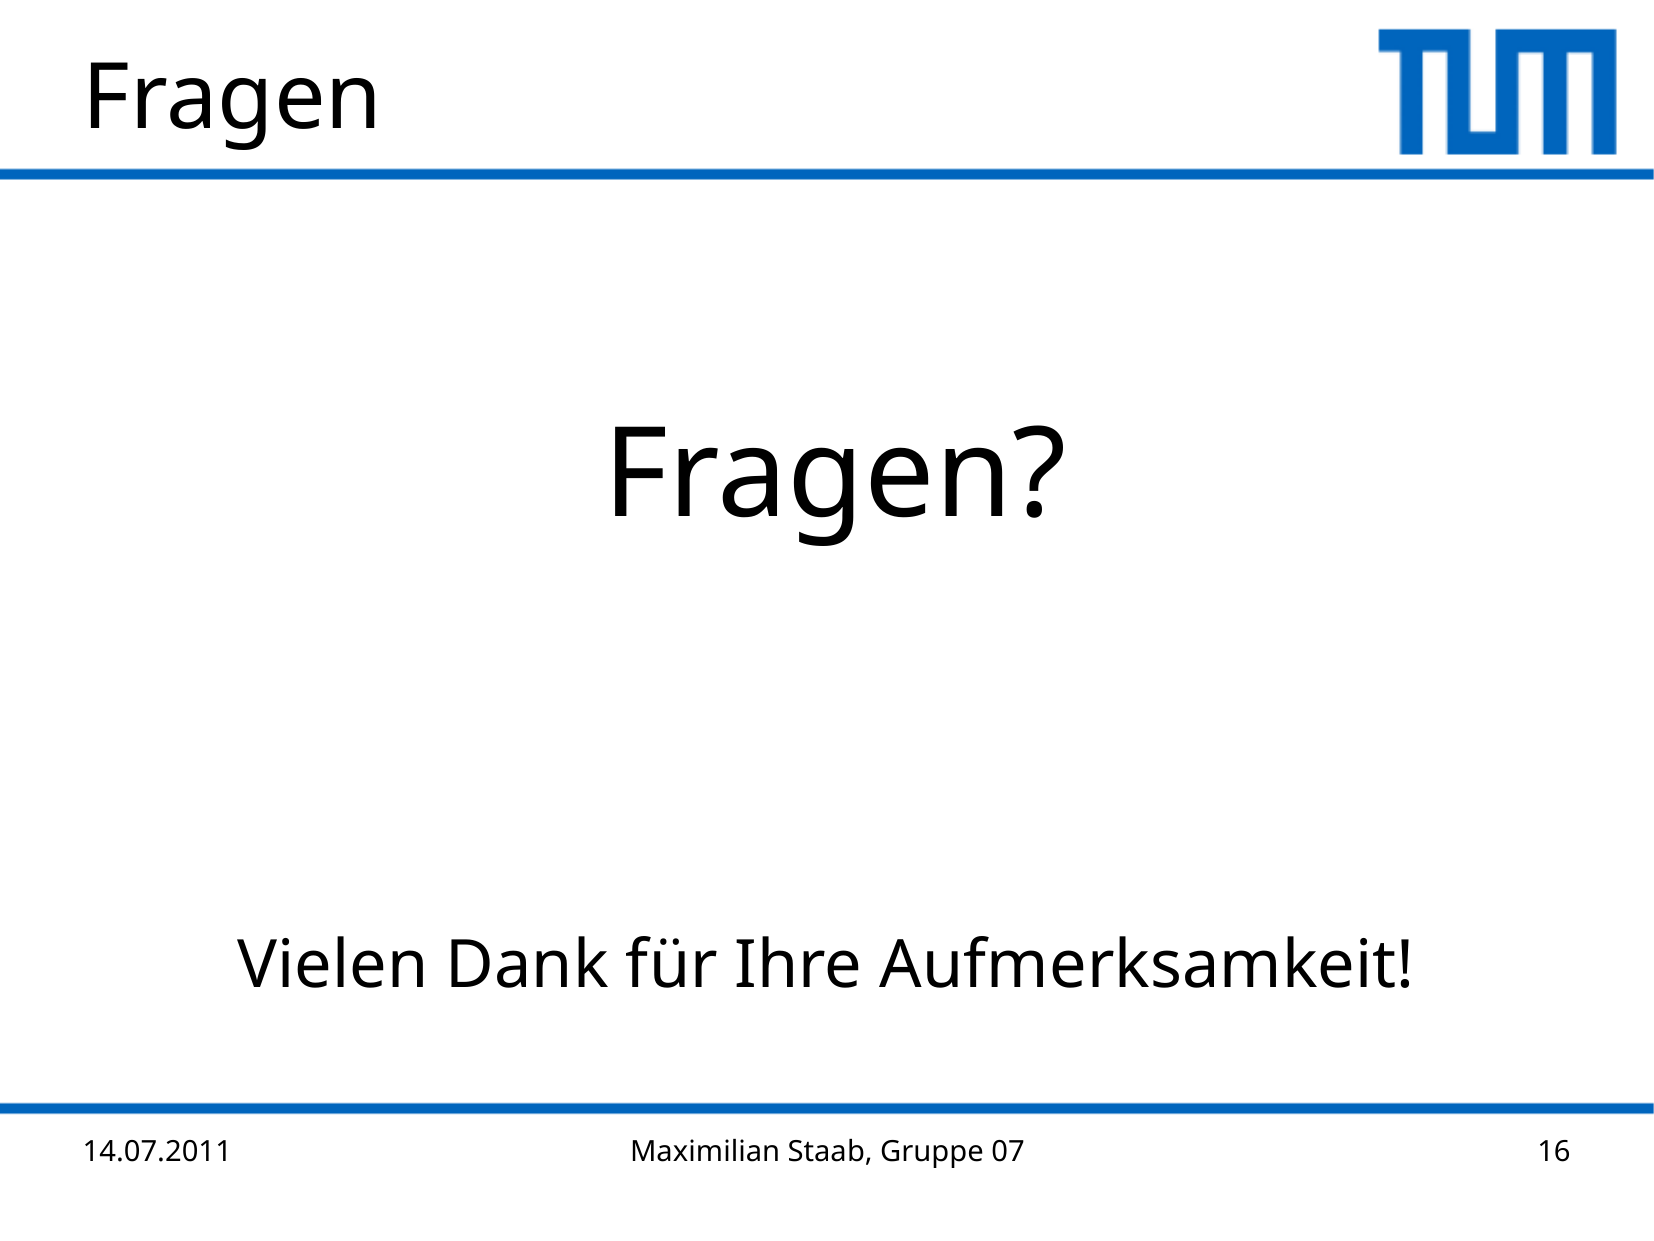

# Fragen
 Fragen?
Vielen Dank für Ihre Aufmerksamkeit!
14.07.2011
Maximilian Staab, Gruppe 07
16